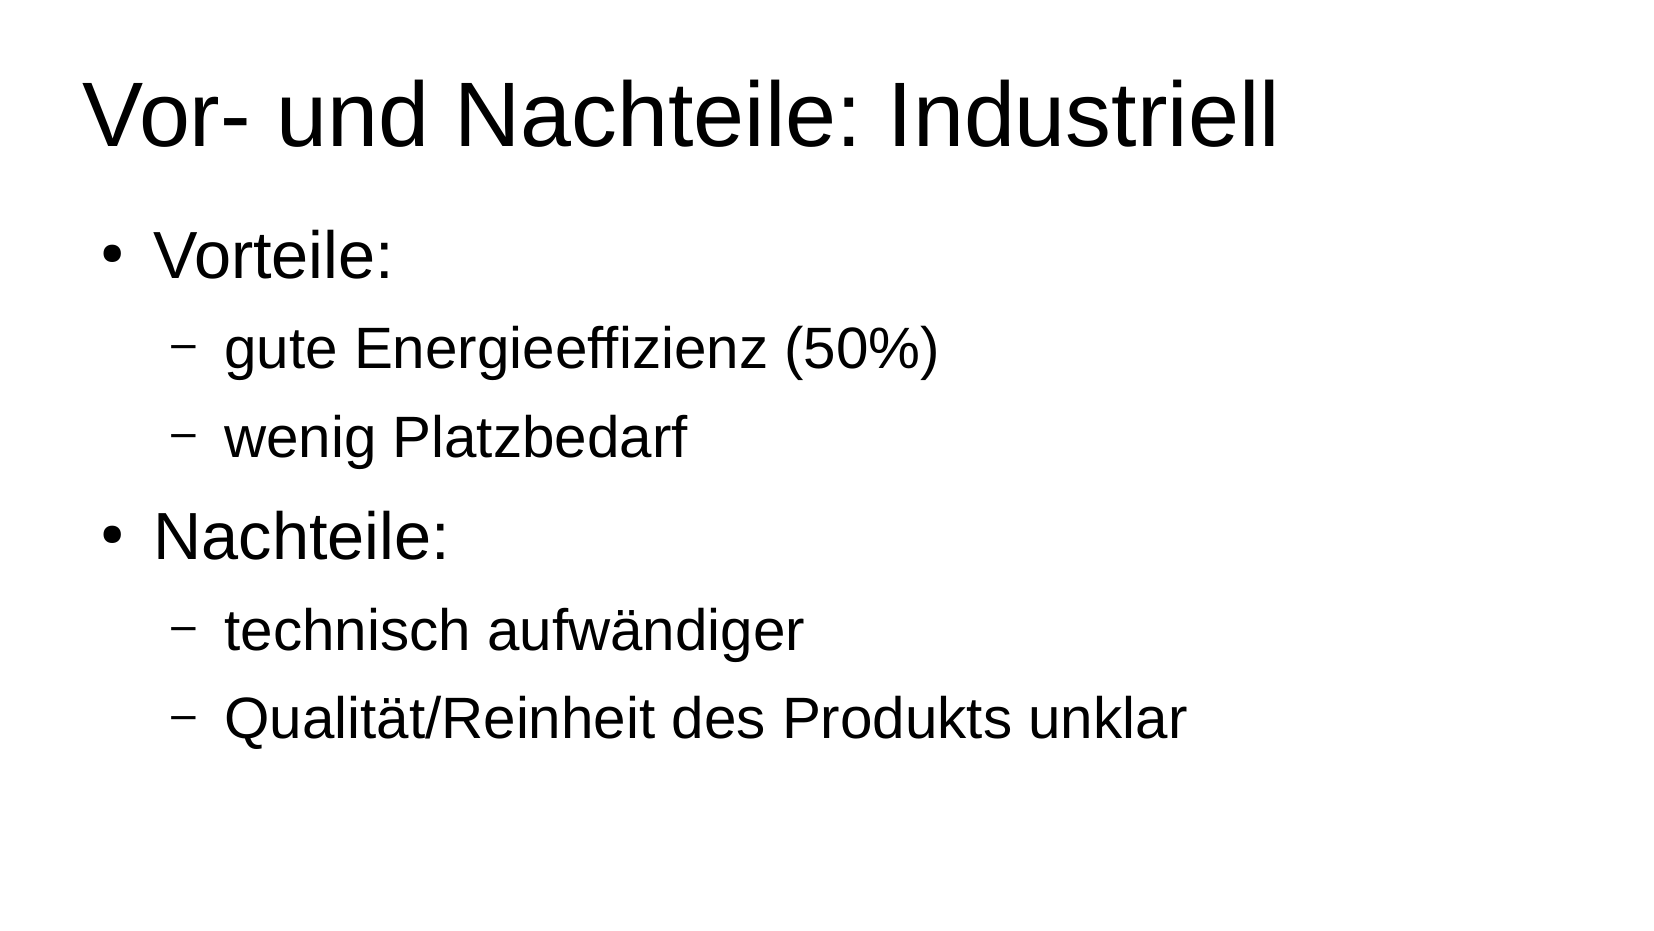

# Vor- und Nachteile: Industriell
Vorteile:
gute Energieeffizienz (50%)
wenig Platzbedarf
Nachteile:
technisch aufwändiger
Qualität/Reinheit des Produkts unklar